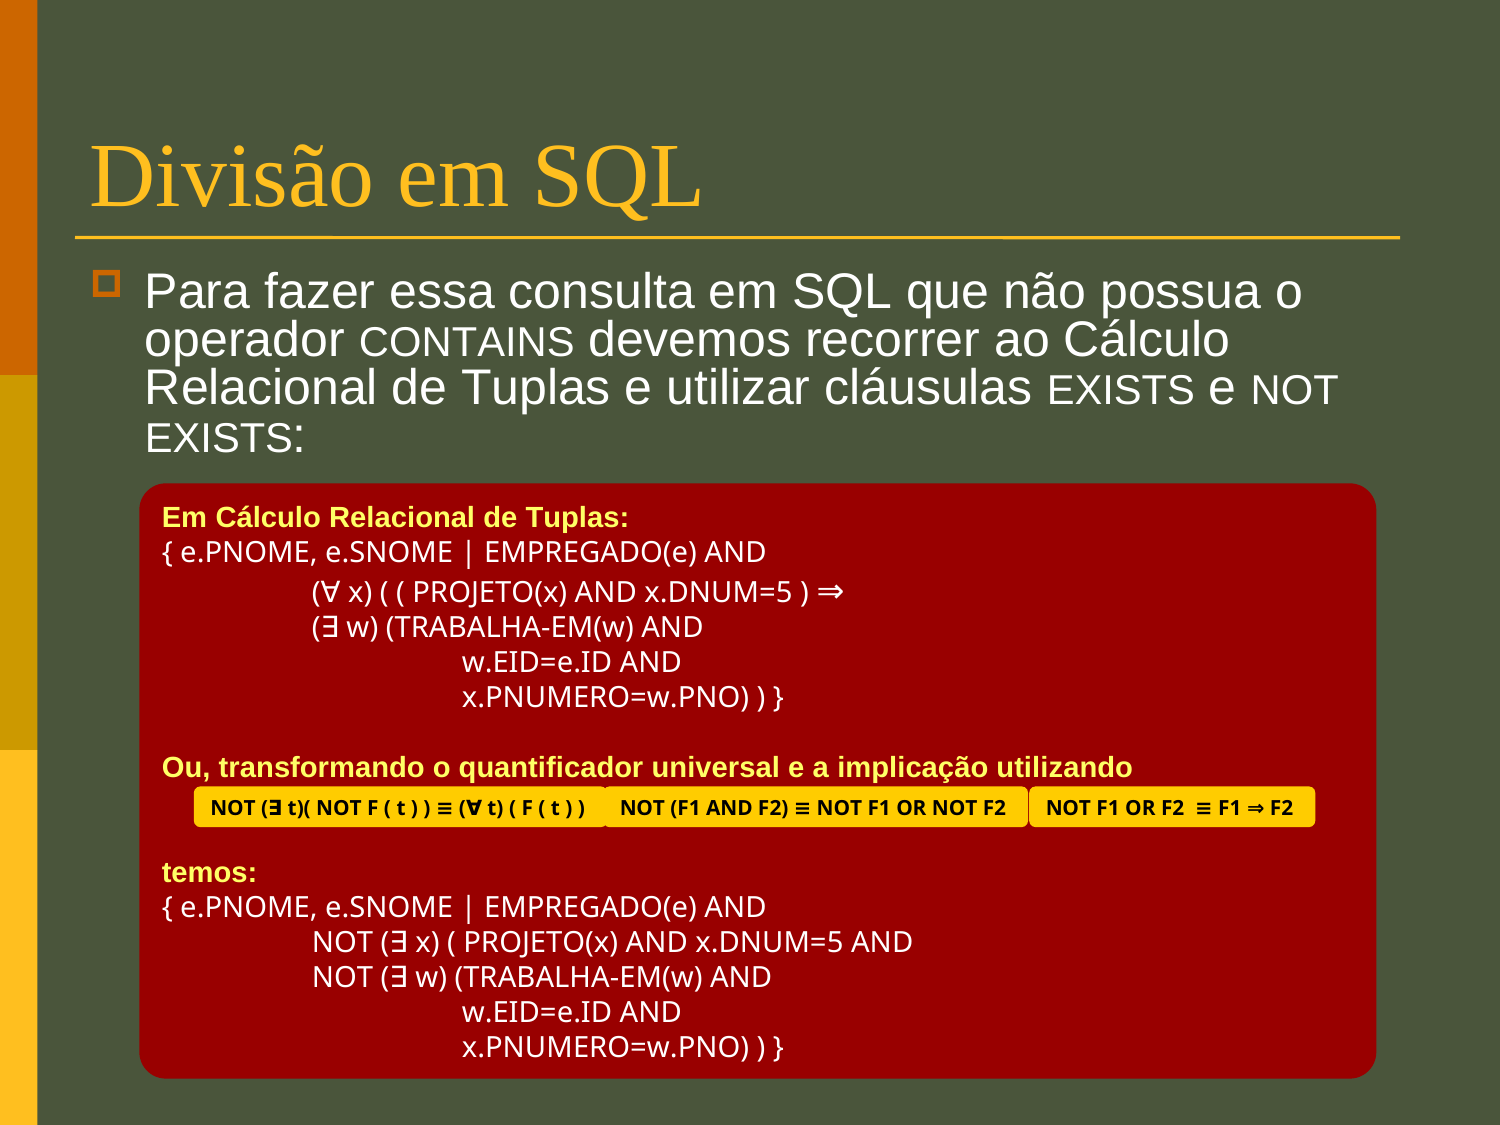

# Divisão em SQL
Para fazer essa consulta em SQL que não possua o operador CONTAINS devemos recorrer ao Cálculo Relacional de Tuplas e utilizar cláusulas EXISTS e NOT EXISTS:
Em Cálculo Relacional de Tuplas:
{ e.PNOME, e.SNOME | EMPREGADO(e) AND
		(∀ x) ( ( PROJETO(x) AND x.DNUM=5 ) ⇒
 		(∃ w) (TRABALHA-EM(w) AND
				w.EID=e.ID AND
				x.PNUMERO=w.PNO) ) }
Ou, transformando o quantificador universal e a implicação utilizando
temos:
{ e.PNOME, e.SNOME | EMPREGADO(e) AND
		NOT (∃ x) ( PROJETO(x) AND x.DNUM=5 AND
 		NOT (∃ w) (TRABALHA-EM(w) AND
				w.EID=e.ID AND
				x.PNUMERO=w.PNO) ) }
NOT (∃ t)( NOT F ( t ) ) ≡ (∀ t) ( F ( t ) )
NOT (F1 AND F2) ≡ NOT F1 OR NOT F2
NOT F1 OR F2 ≡ F1 ⇒ F2